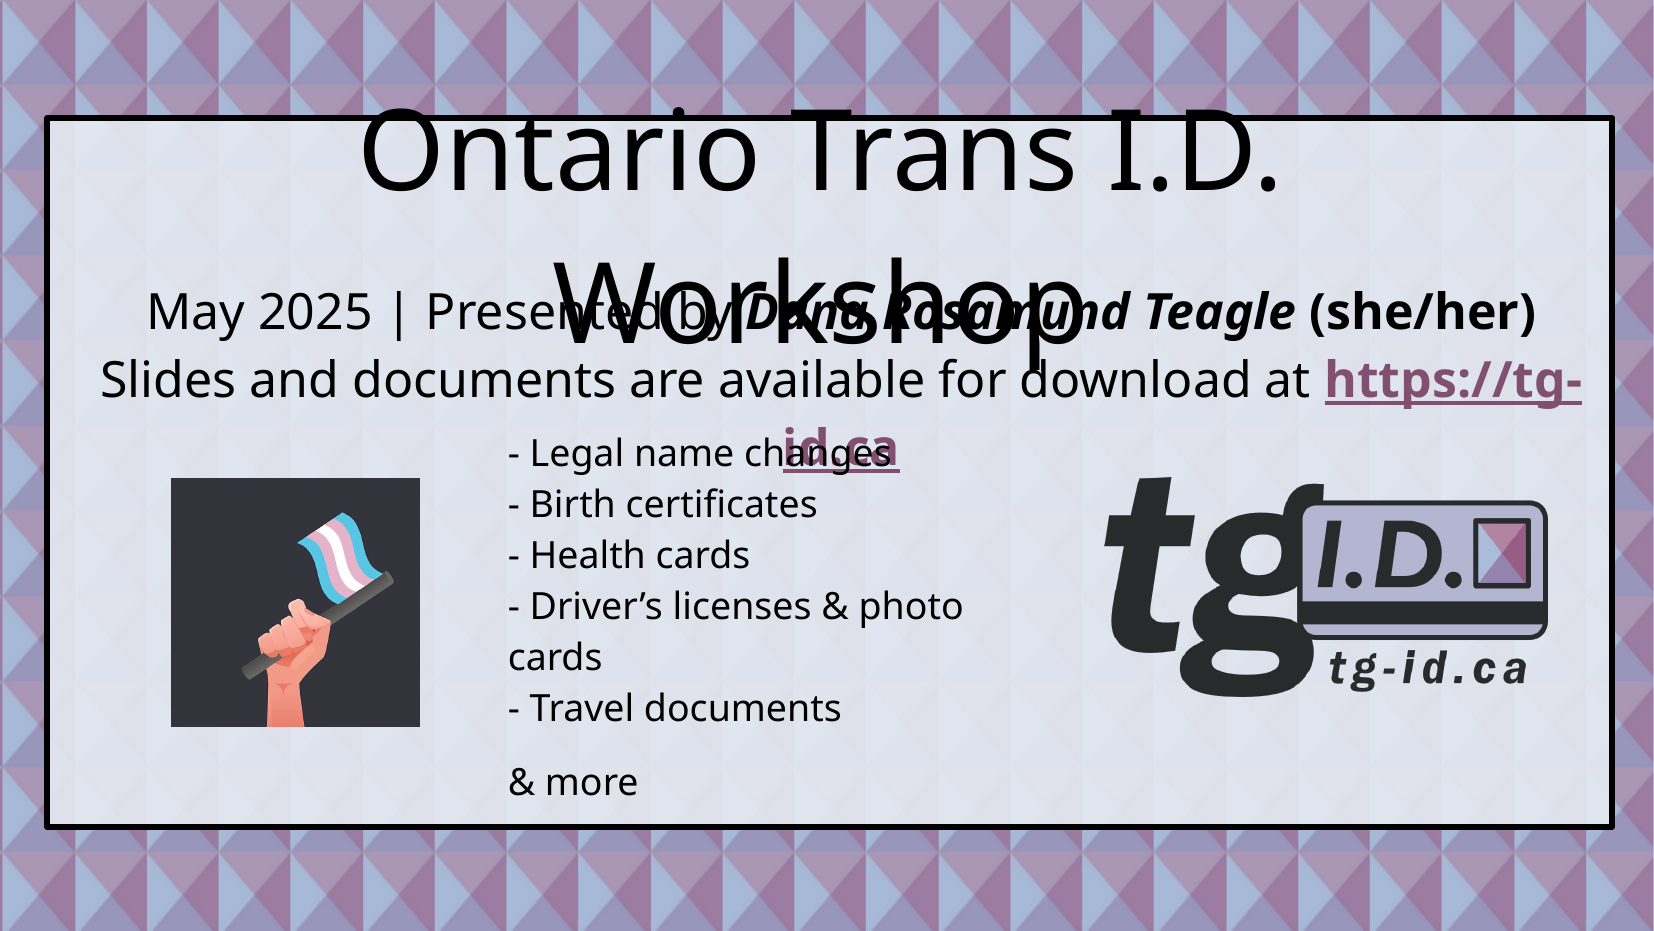

# Ontario Trans I.D. Workshop
May 2025 | Presented by Dana Rosamund Teagle (she/her)
Slides and documents are available for download at https://tg-id.ca
- Legal name changes
- Birth certificates
- Health cards
- Driver’s licenses & photo cards
- Travel documents
& more